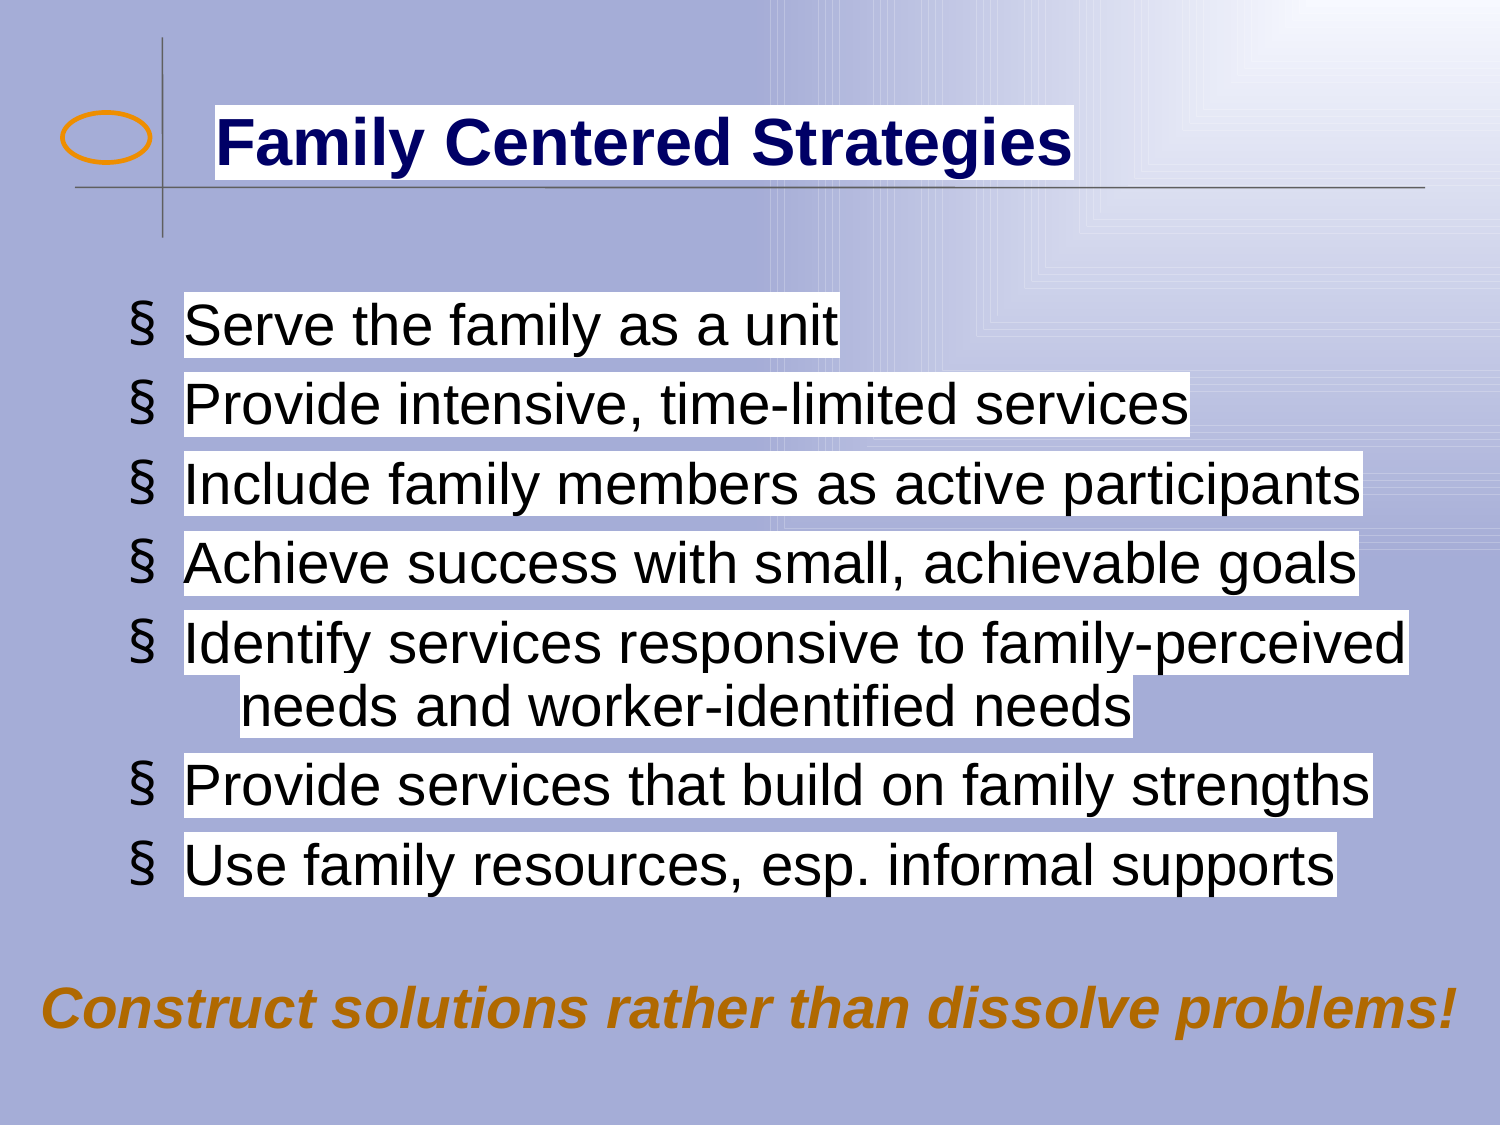

# Family Centered Strategies
Serve the family as a unit
Provide intensive, time-limited services
Include family members as active participants
Achieve success with small, achievable goals
Identify services responsive to family-perceived needs and worker-identified needs
Provide services that build on family strengths
Use family resources, esp. informal supports
Construct solutions rather than dissolve problems!